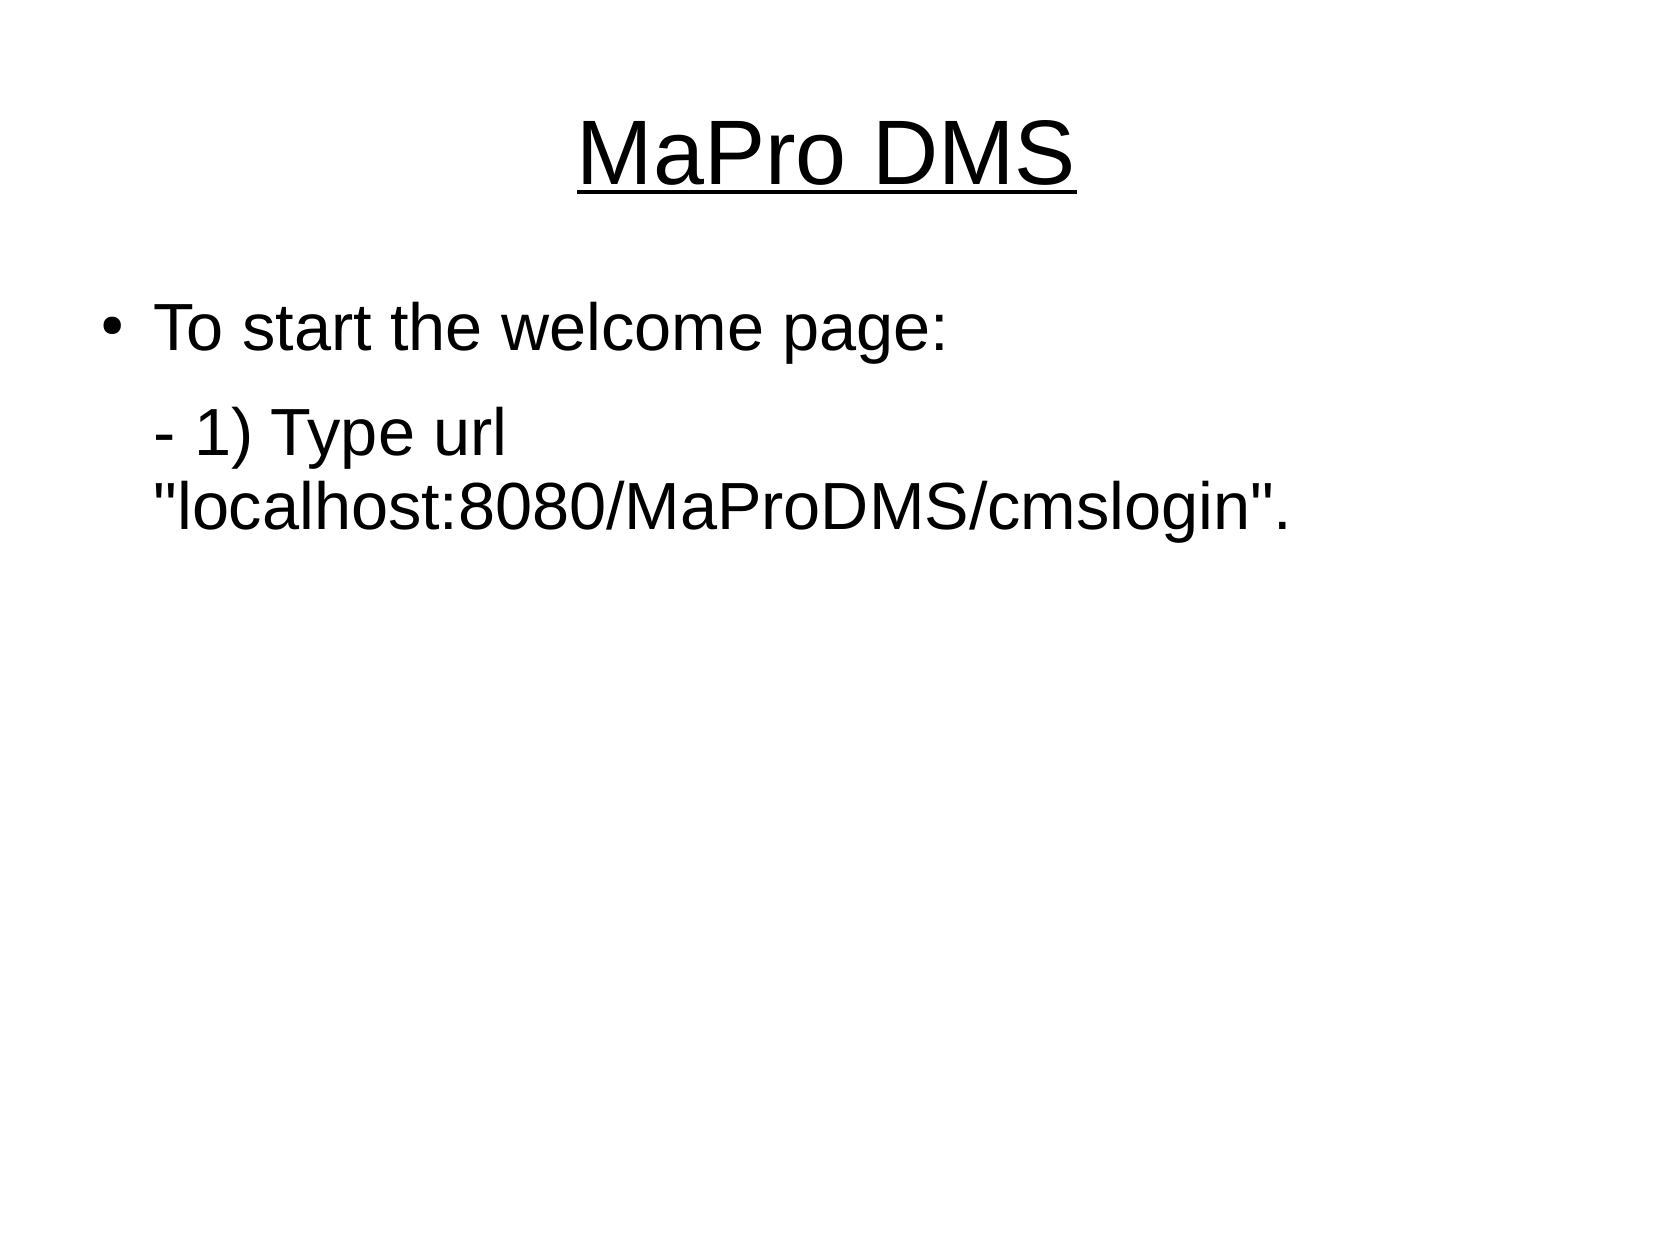

# MaPro DMS
To start the welcome page:
- 1) Type url "localhost:8080/MaProDMS/cmslogin".